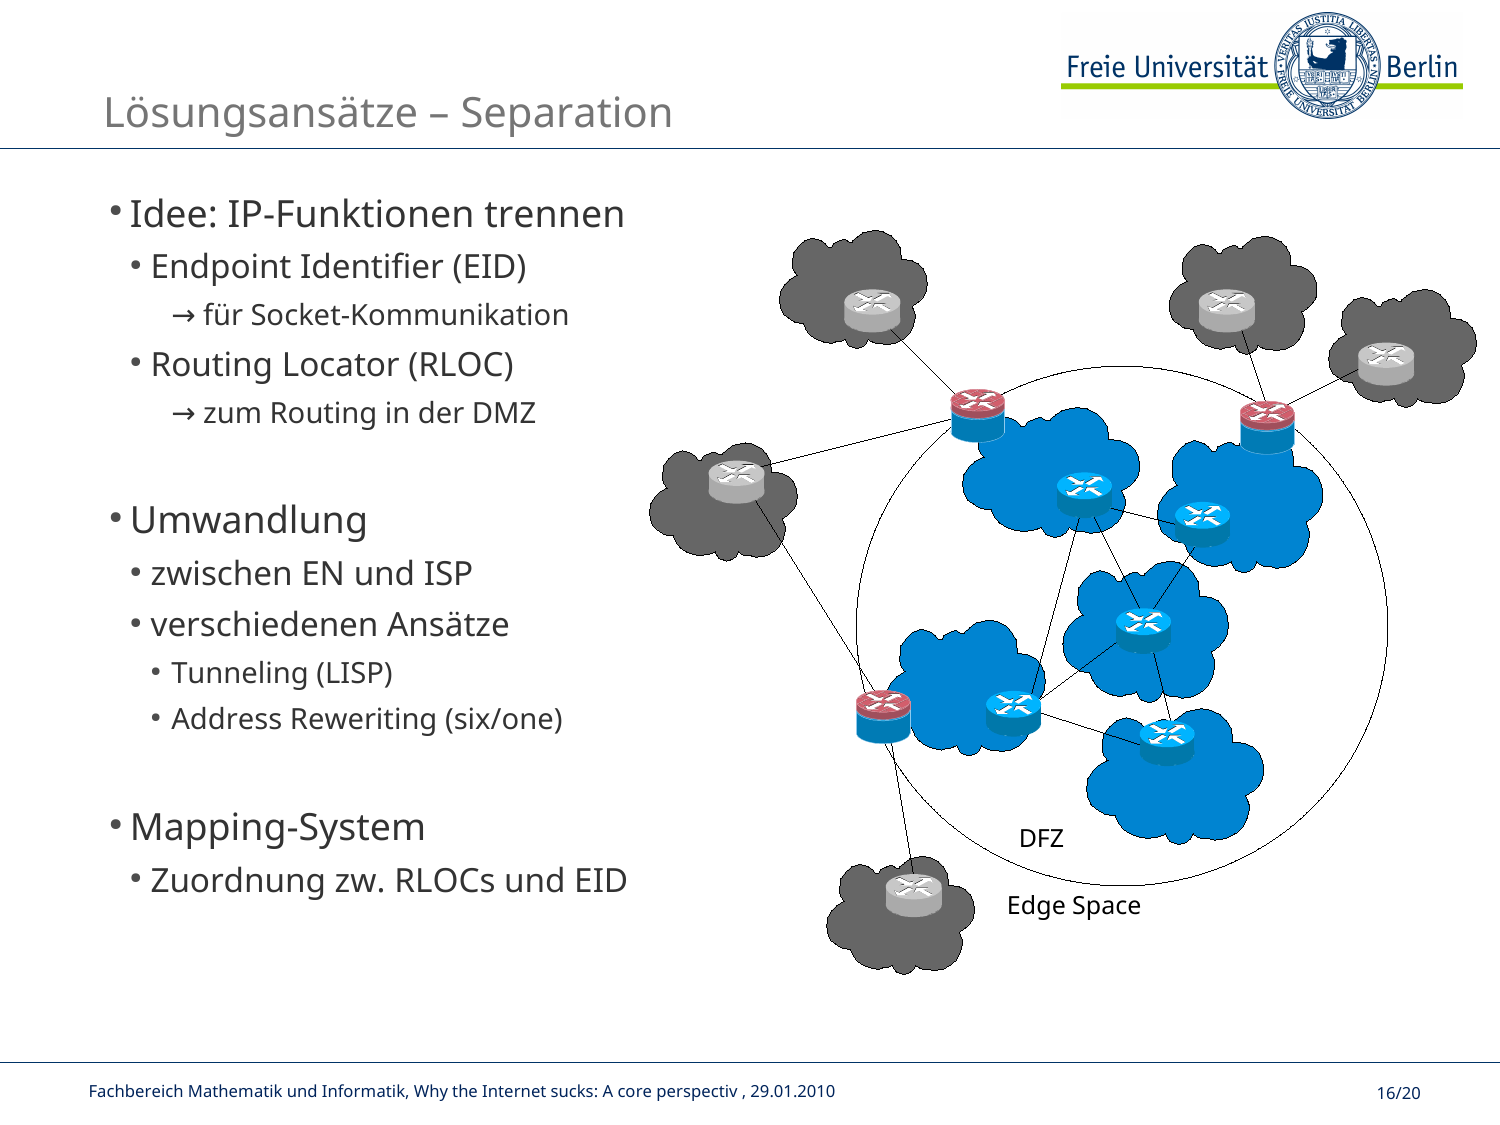

# Lösungsansätze – Separation
Idee: IP-Funktionen trennen
Endpoint Identifier (EID)
→ für Socket-Kommunikation
Routing Locator (RLOC)
→ zum Routing in der DMZ
Umwandlung
zwischen EN und ISP
verschiedenen Ansätze
Tunneling (LISP)
Address Reweriting (six/one)
Mapping-System
Zuordnung zw. RLOCs und EID
DFZ
Edge Space
Freie Universität Berlin